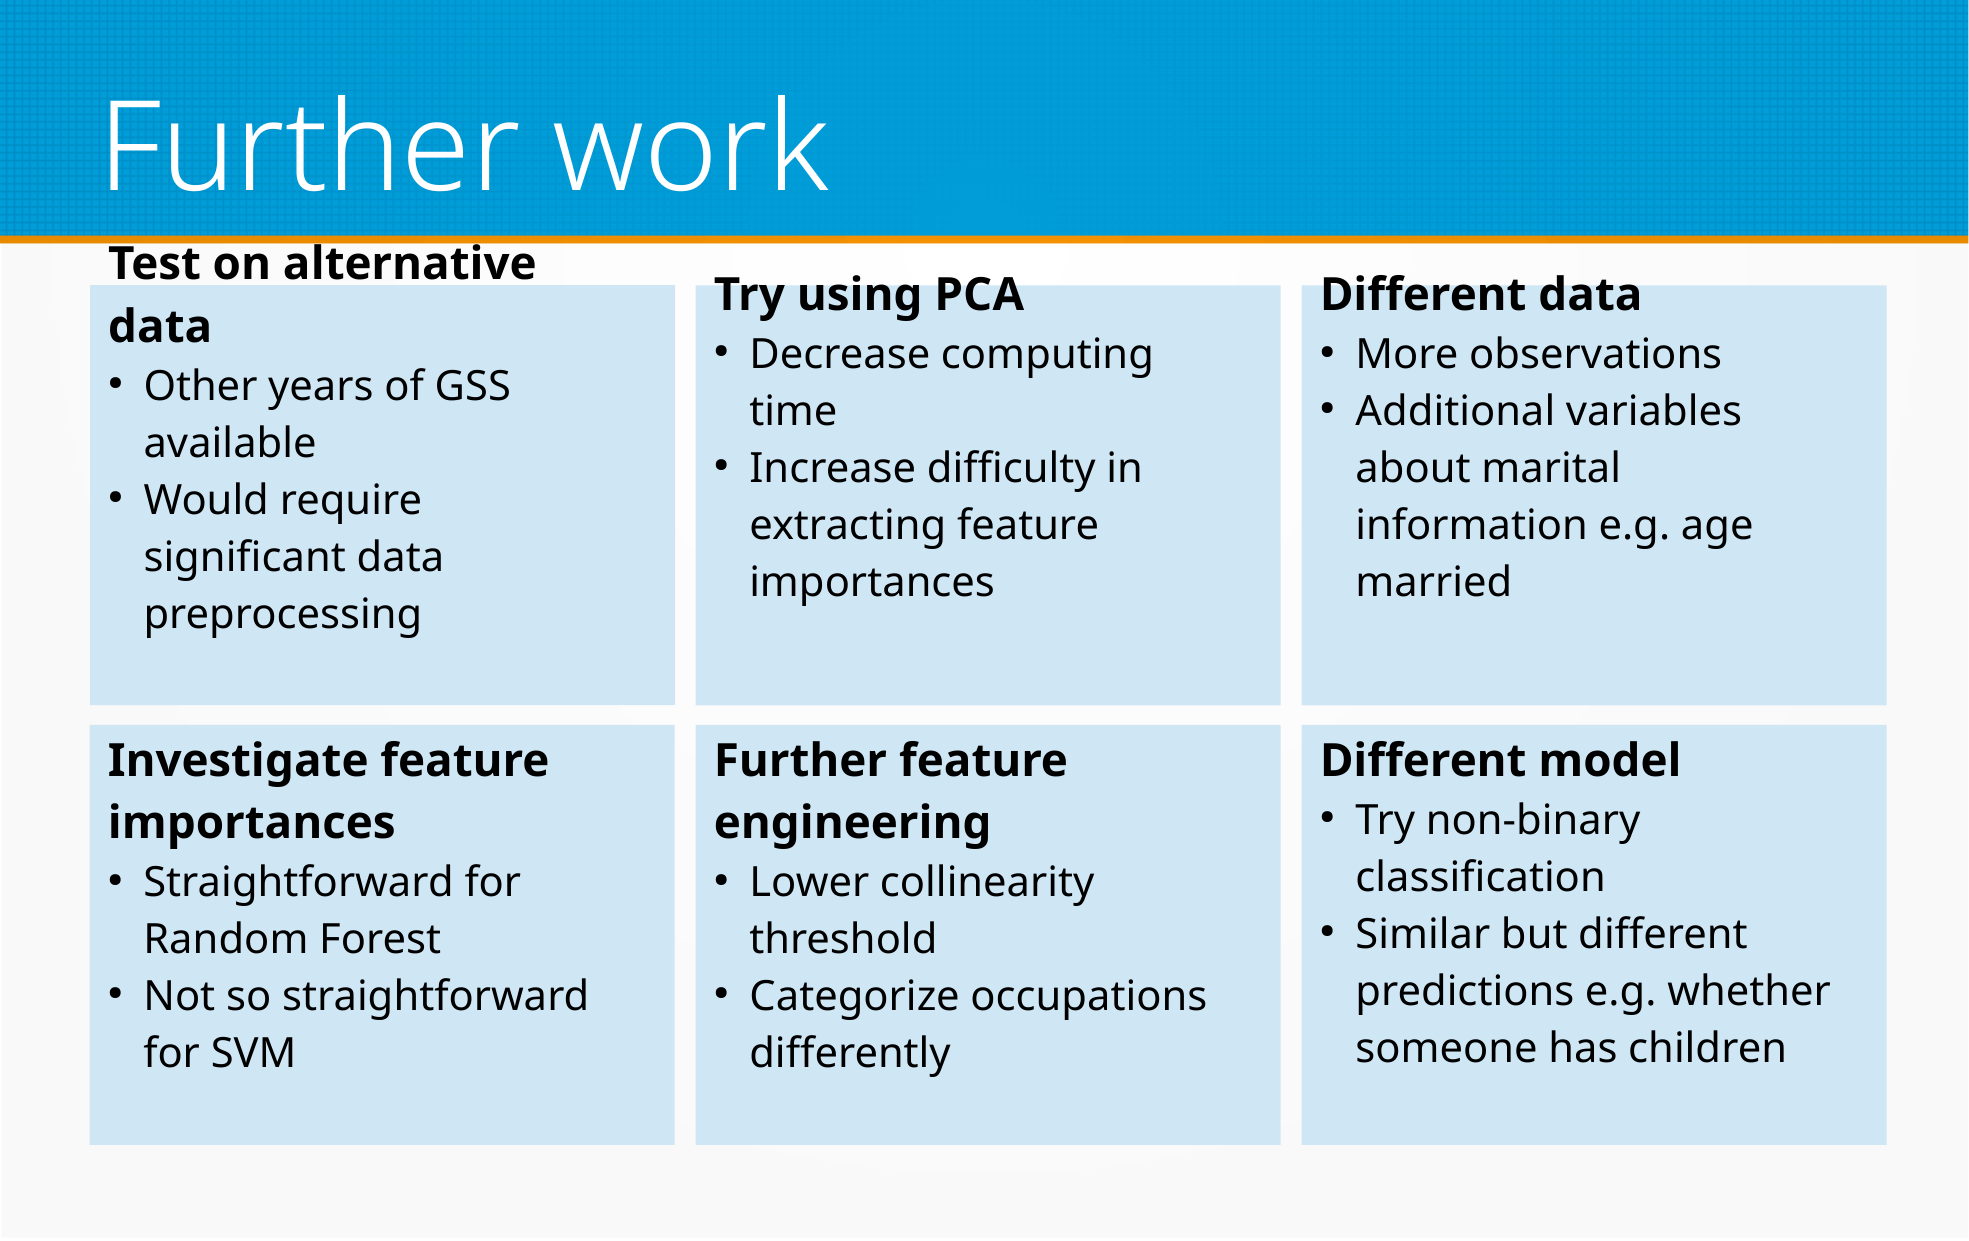

# Further work
Test on alternative data
Other years of GSS available
Would require significant data preprocessing
Try using PCA
Decrease computing time
Increase difficulty in extracting feature importances
Different data
More observations
Additional variables about marital information e.g. age married
Investigate feature importances
Straightforward for Random Forest
Not so straightforward for SVM
Further feature engineering
Lower collinearity threshold
Categorize occupations differently
Different model
Try non-binary classification
Similar but different predictions e.g. whether someone has children